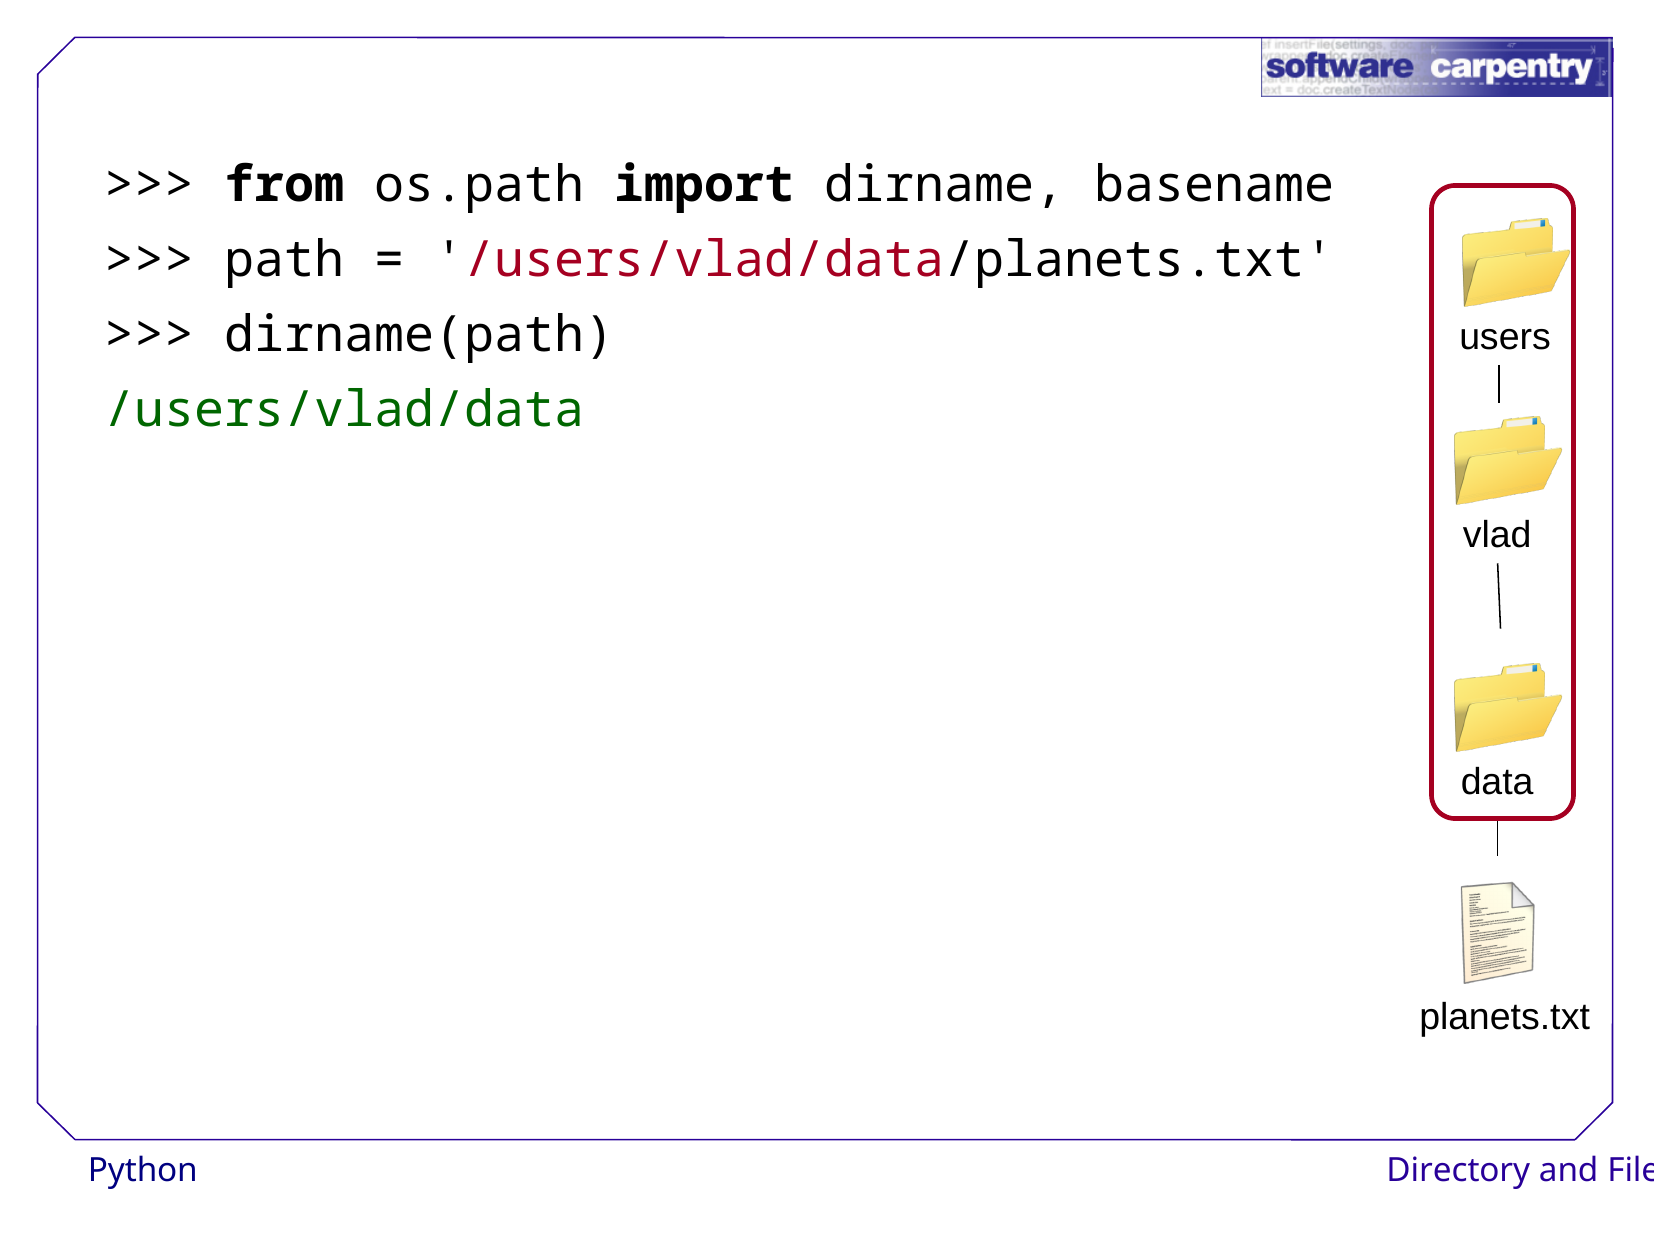

>>> from os.path import dirname, basename
>>> path = '/users/vlad/data/planets.txt'
>>> dirname(path)
/users/vlad/data
users
vlad
data
planets.txt